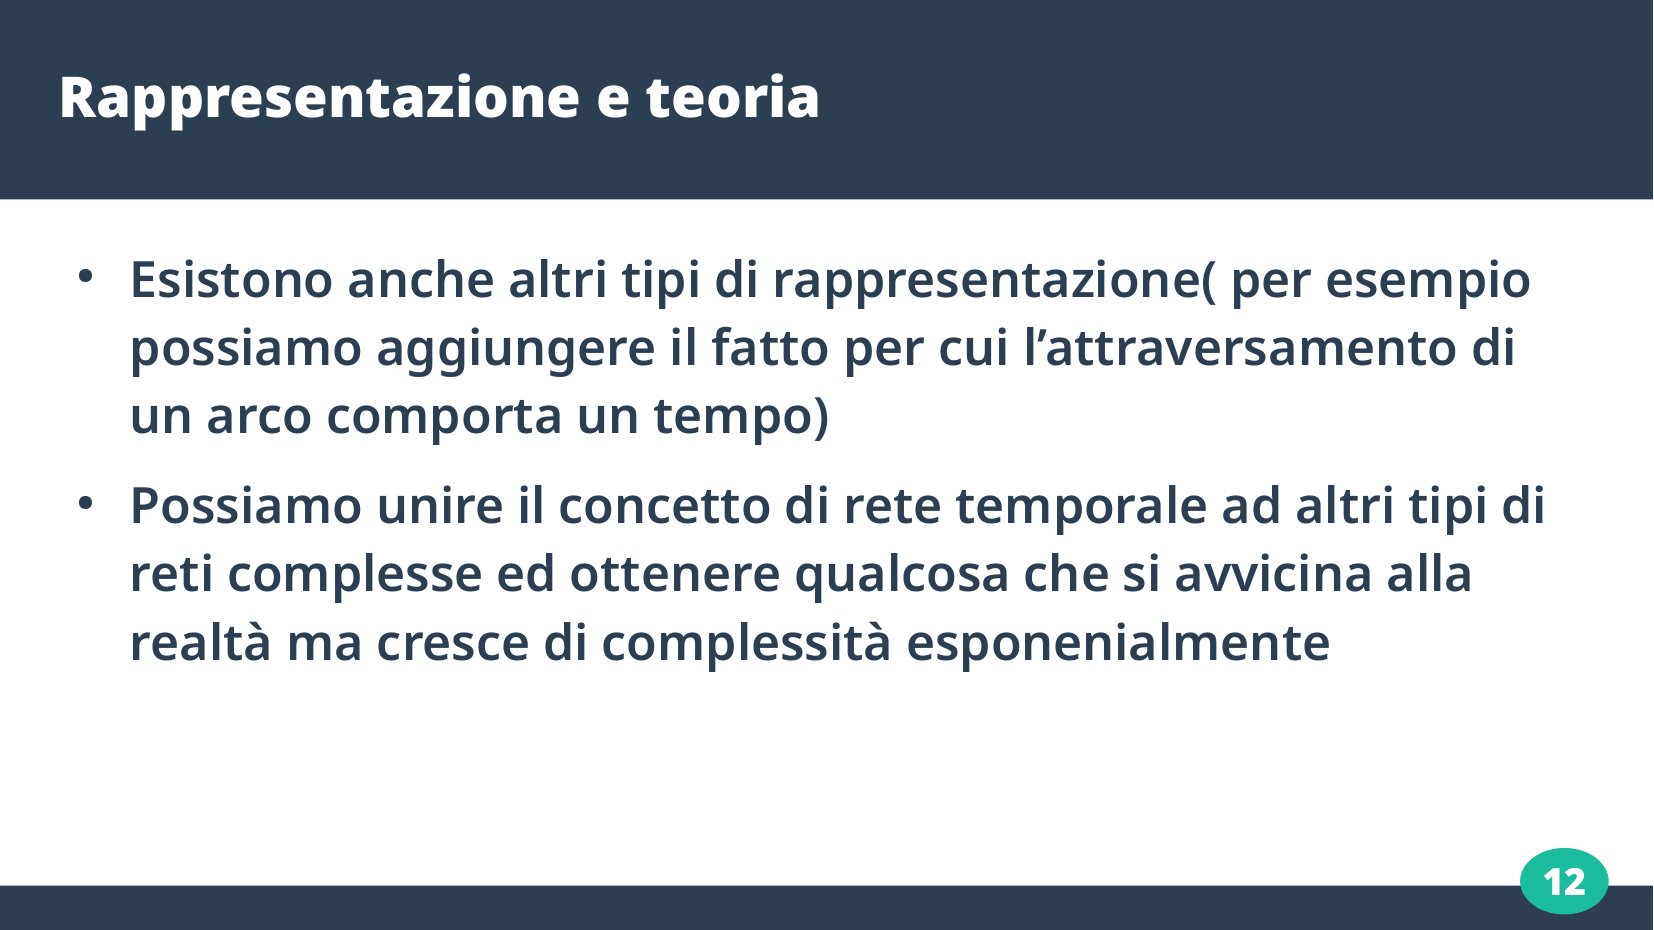

# Rappresentazione e teoria
Esistono anche altri tipi di rappresentazione( per esempio possiamo aggiungere il fatto per cui l’attraversamento di un arco comporta un tempo)
Possiamo unire il concetto di rete temporale ad altri tipi di reti complesse ed ottenere qualcosa che si avvicina alla realtà ma cresce di complessità esponenialmente
12